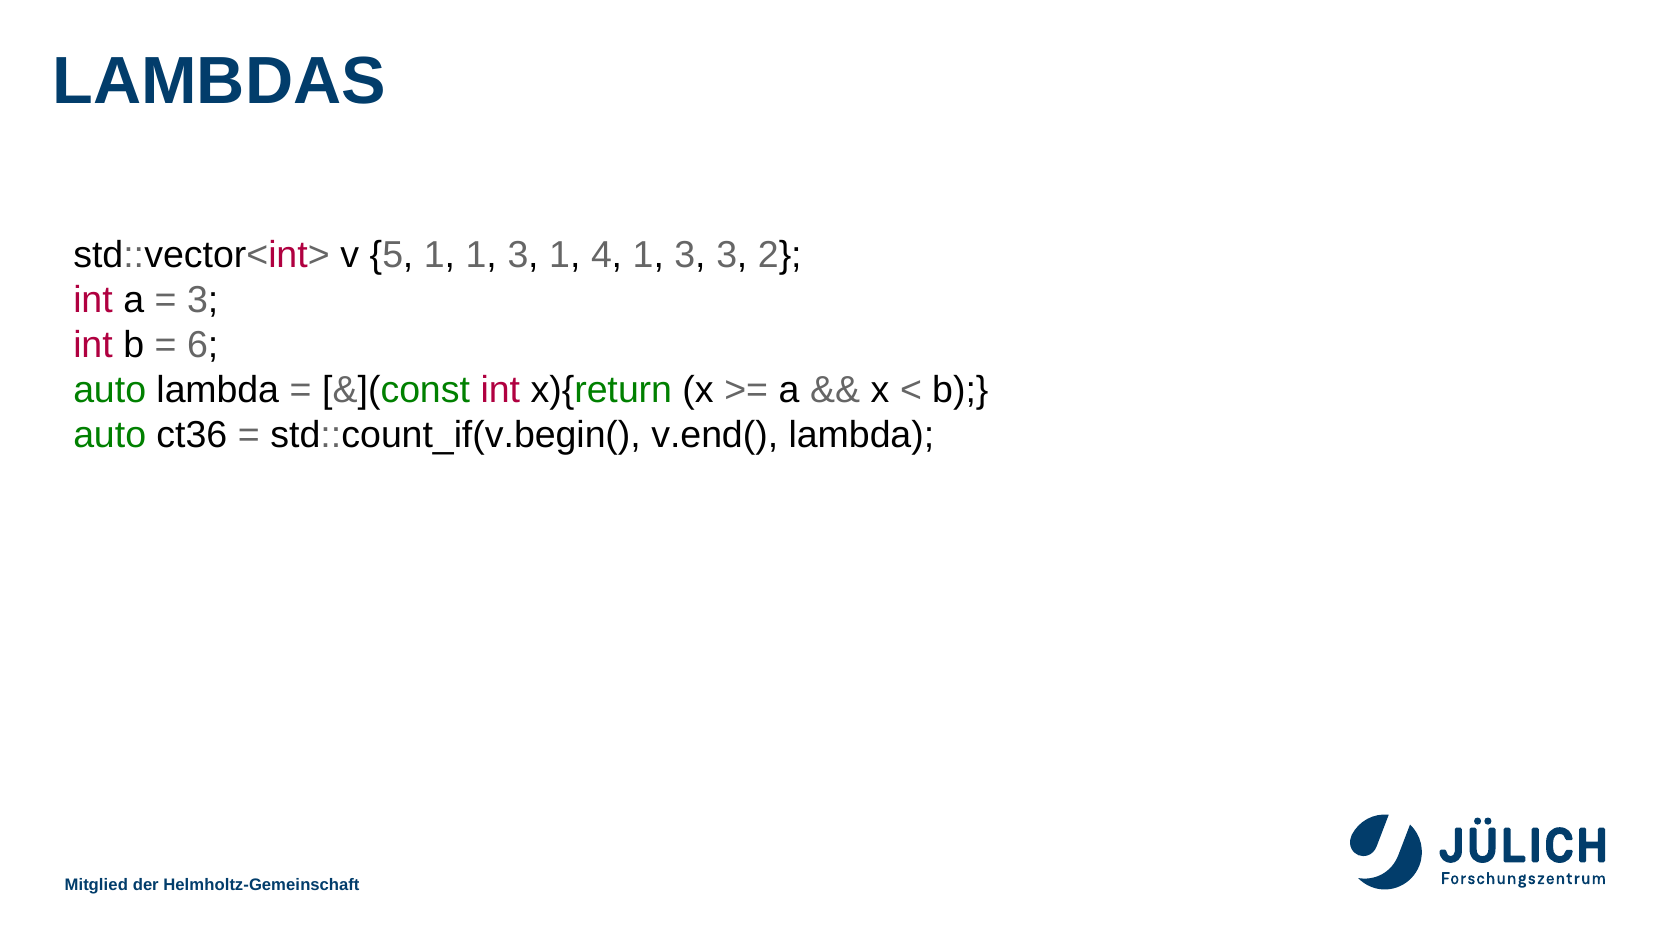

# Lambdas
std::vector<int> v {5, 1, 1, 3, 1, 4, 1, 3, 3, 2};
int a = 3;
int b = 6;
auto lambda = [&](const int x){return (x >= a && x < b);}
auto ct36 = std::count_if(v.begin(), v.end(), lambda);